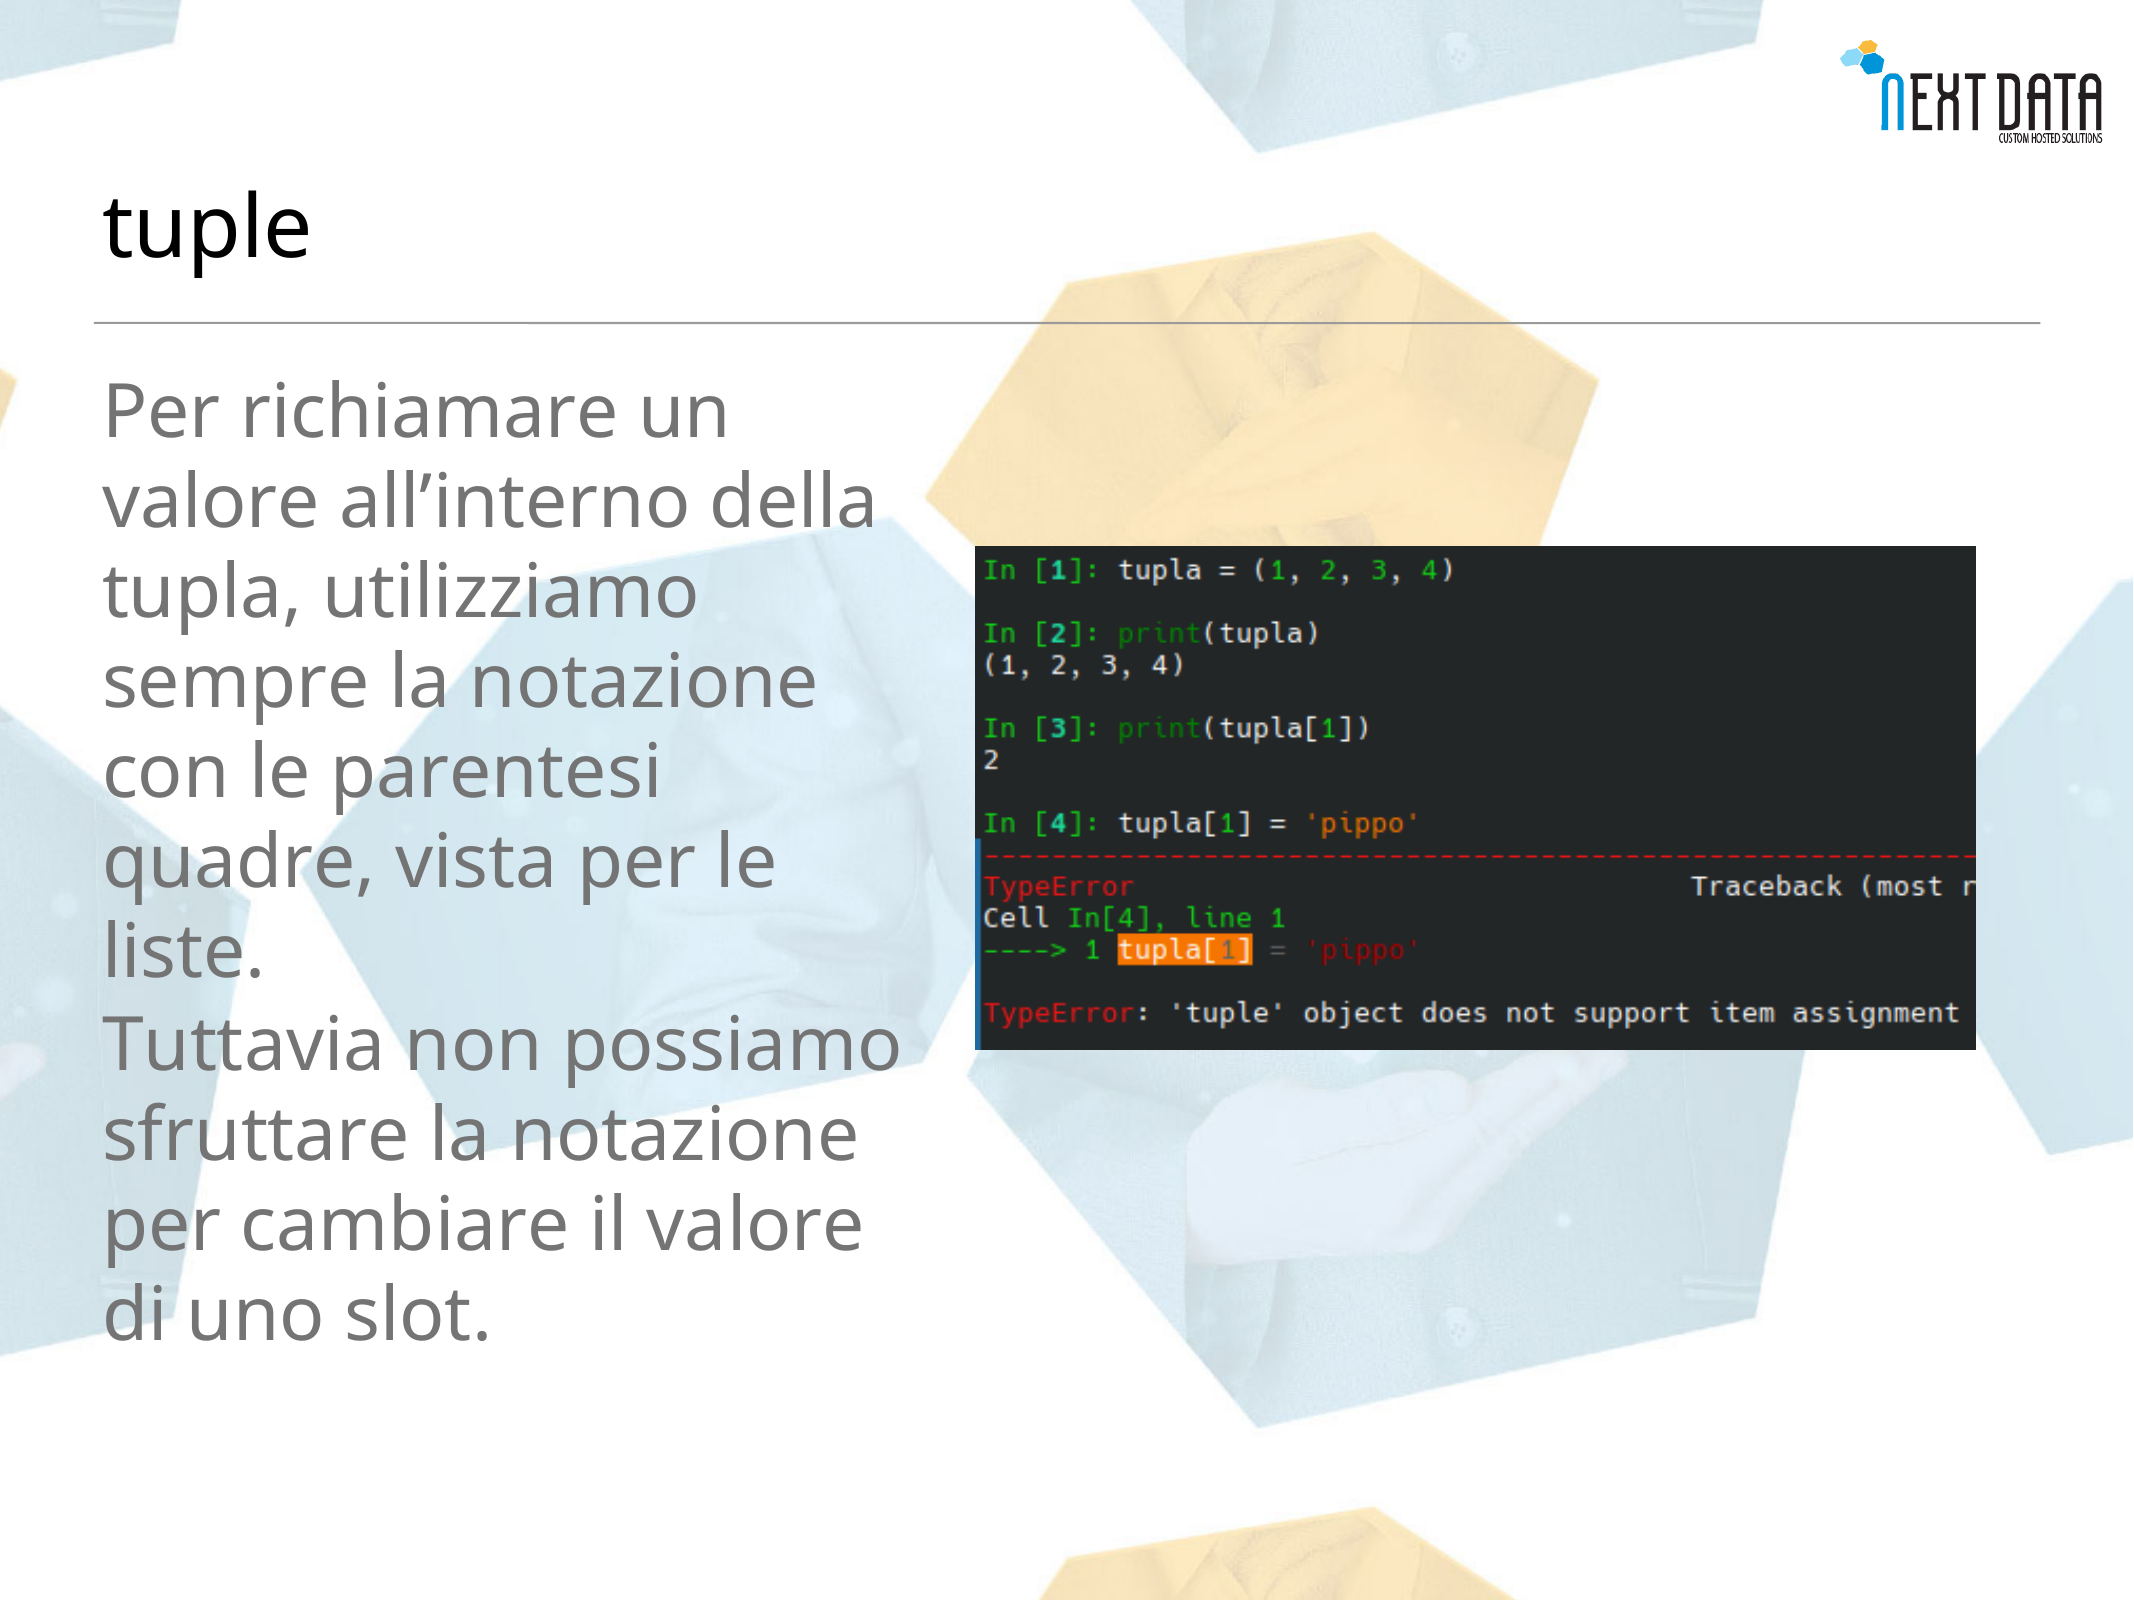

tuple
Per richiamare un valore all’interno della tupla, utilizziamo sempre la notazione con le parentesi quadre, vista per le liste.
Tuttavia non possiamo sfruttare la notazione per cambiare il valore di uno slot.